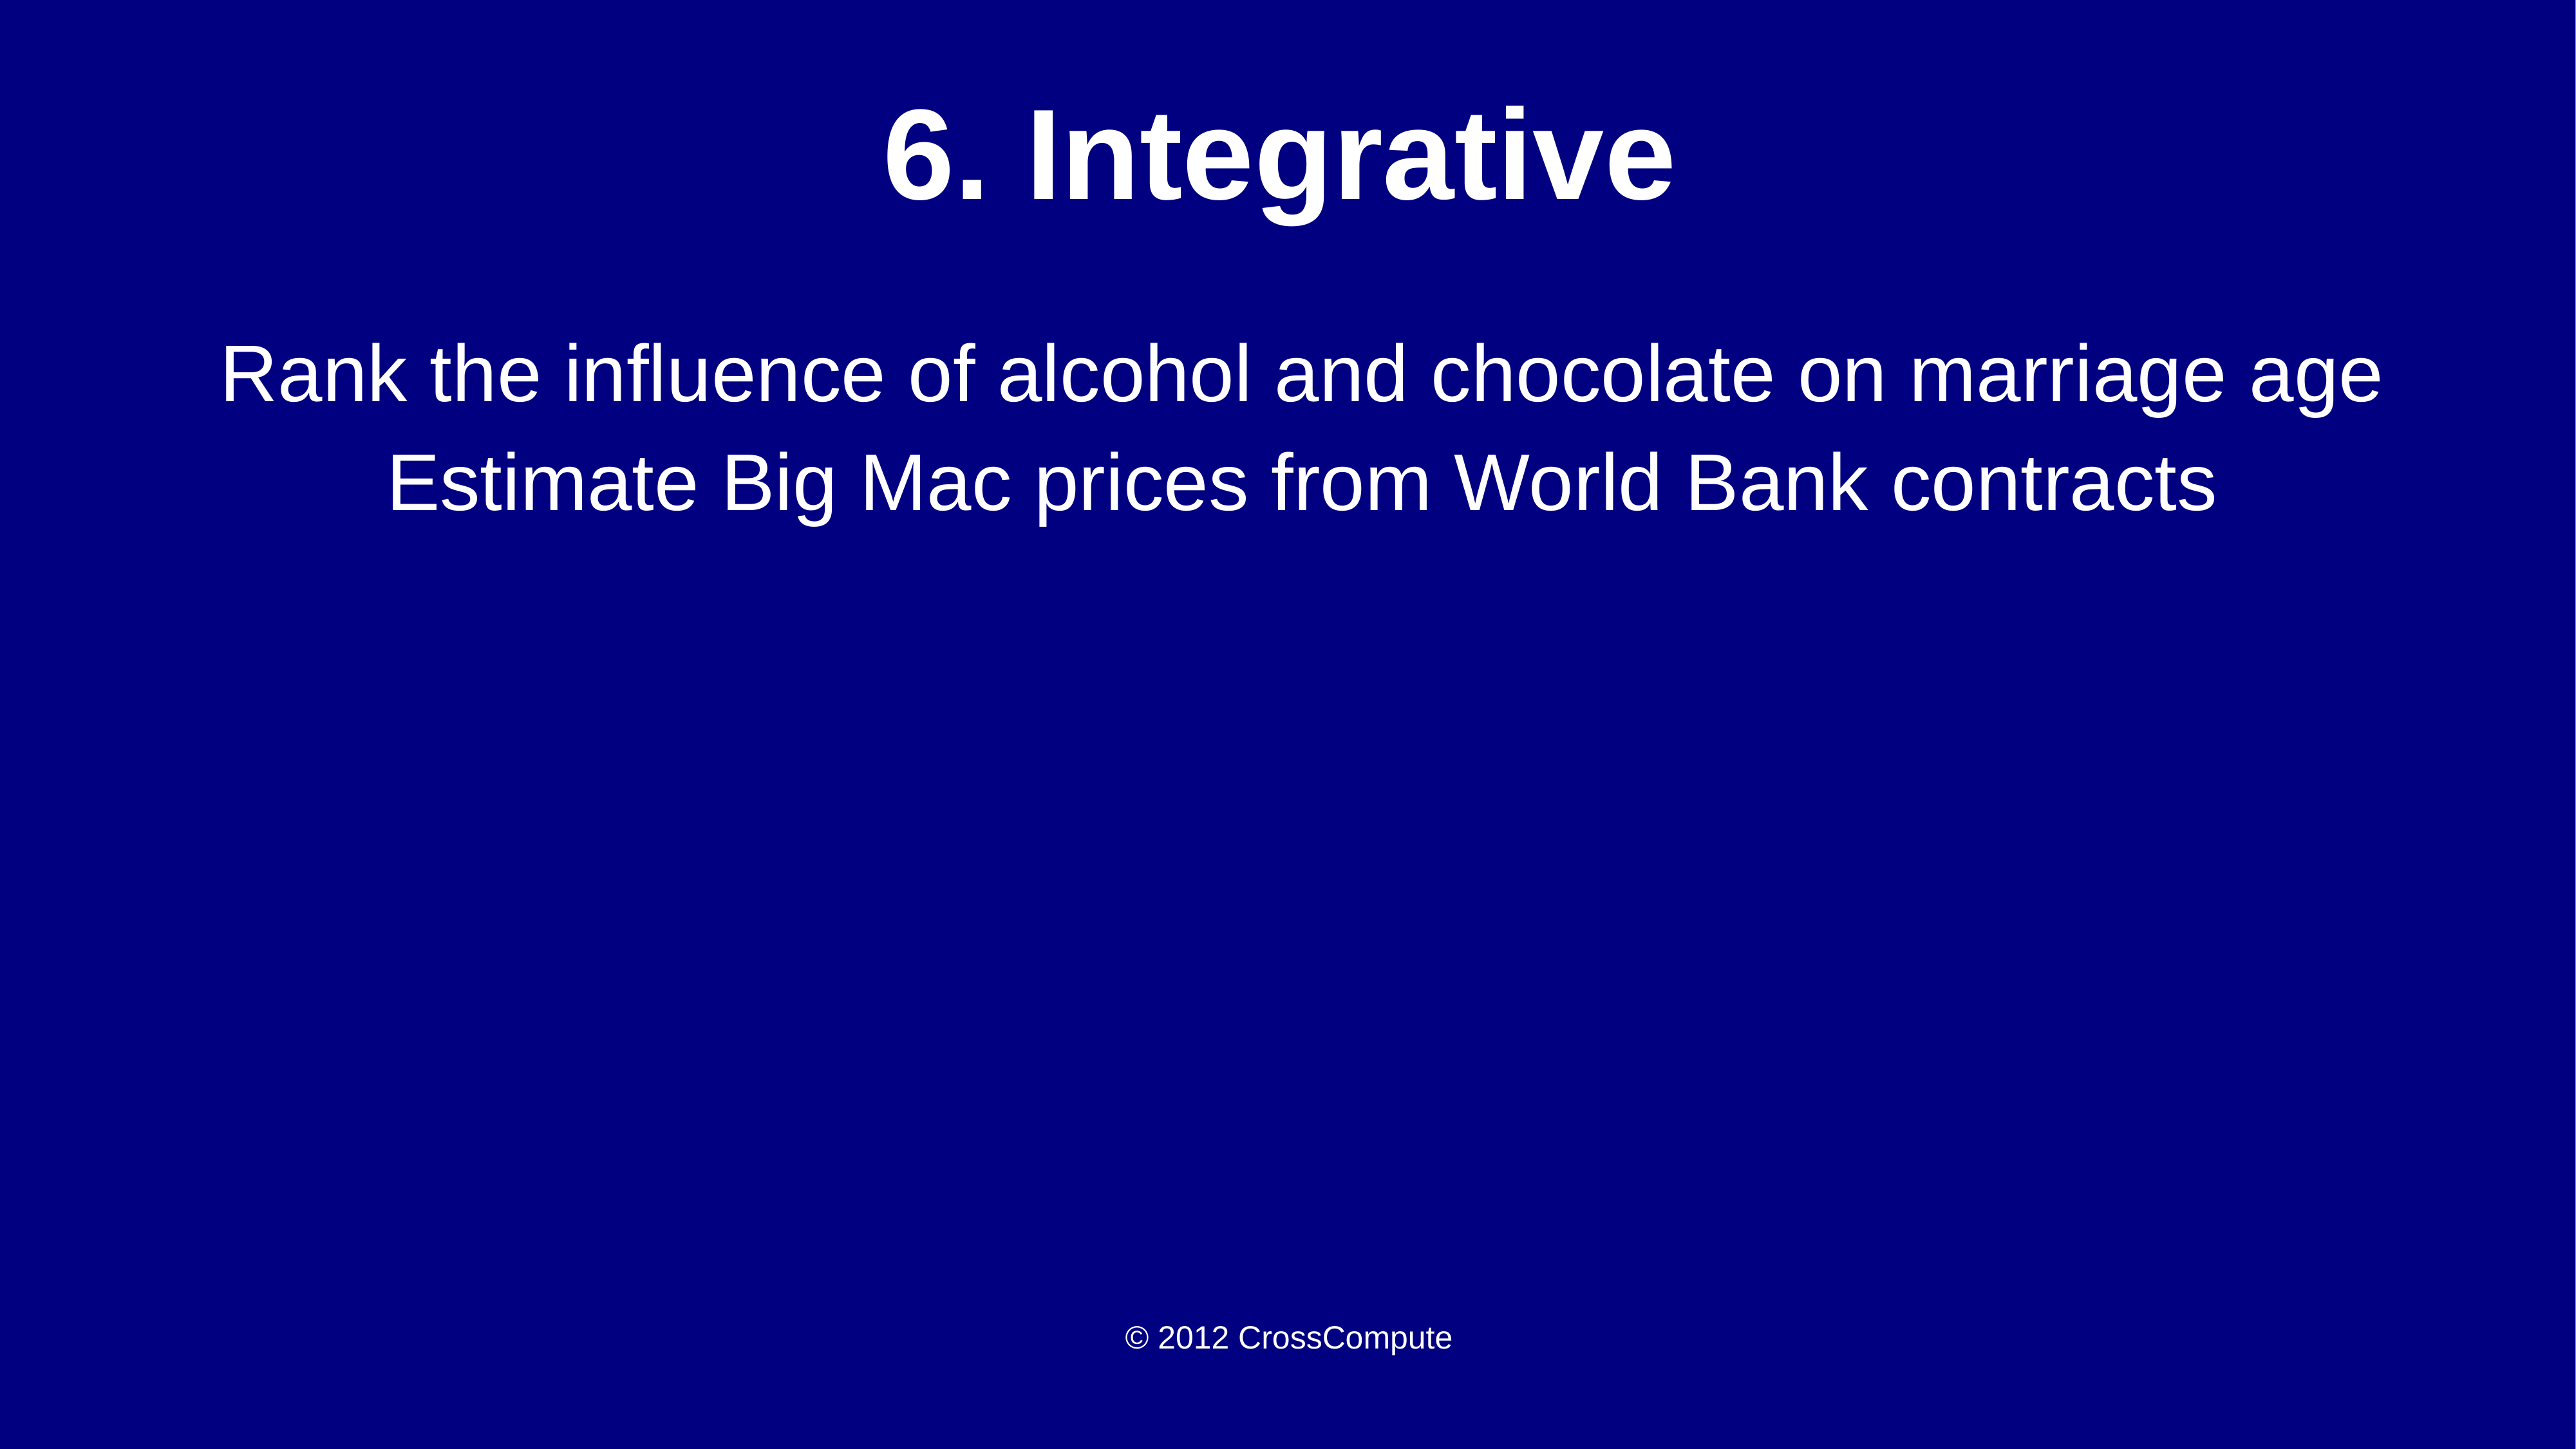

# 6. Integrative
Rank the influence of alcohol and chocolate on marriage age
Estimate Big Mac prices from World Bank contracts
© 2012 CrossCompute